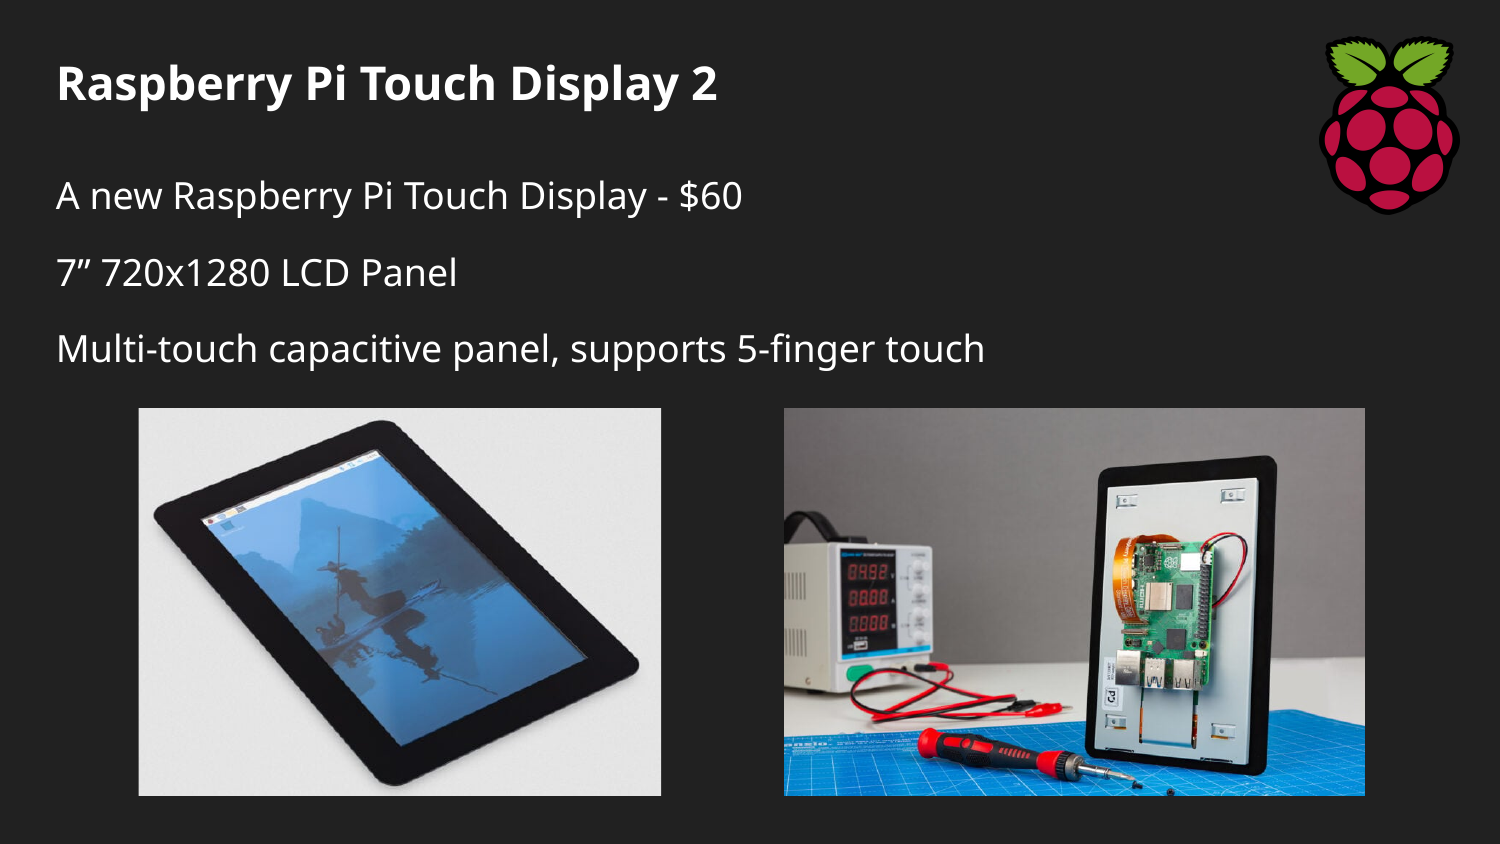

# Raspberry Pi Touch Display 2
A new Raspberry Pi Touch Display - $60
7” 720x1280 LCD Panel
Multi-touch capacitive panel, supports 5-finger touch